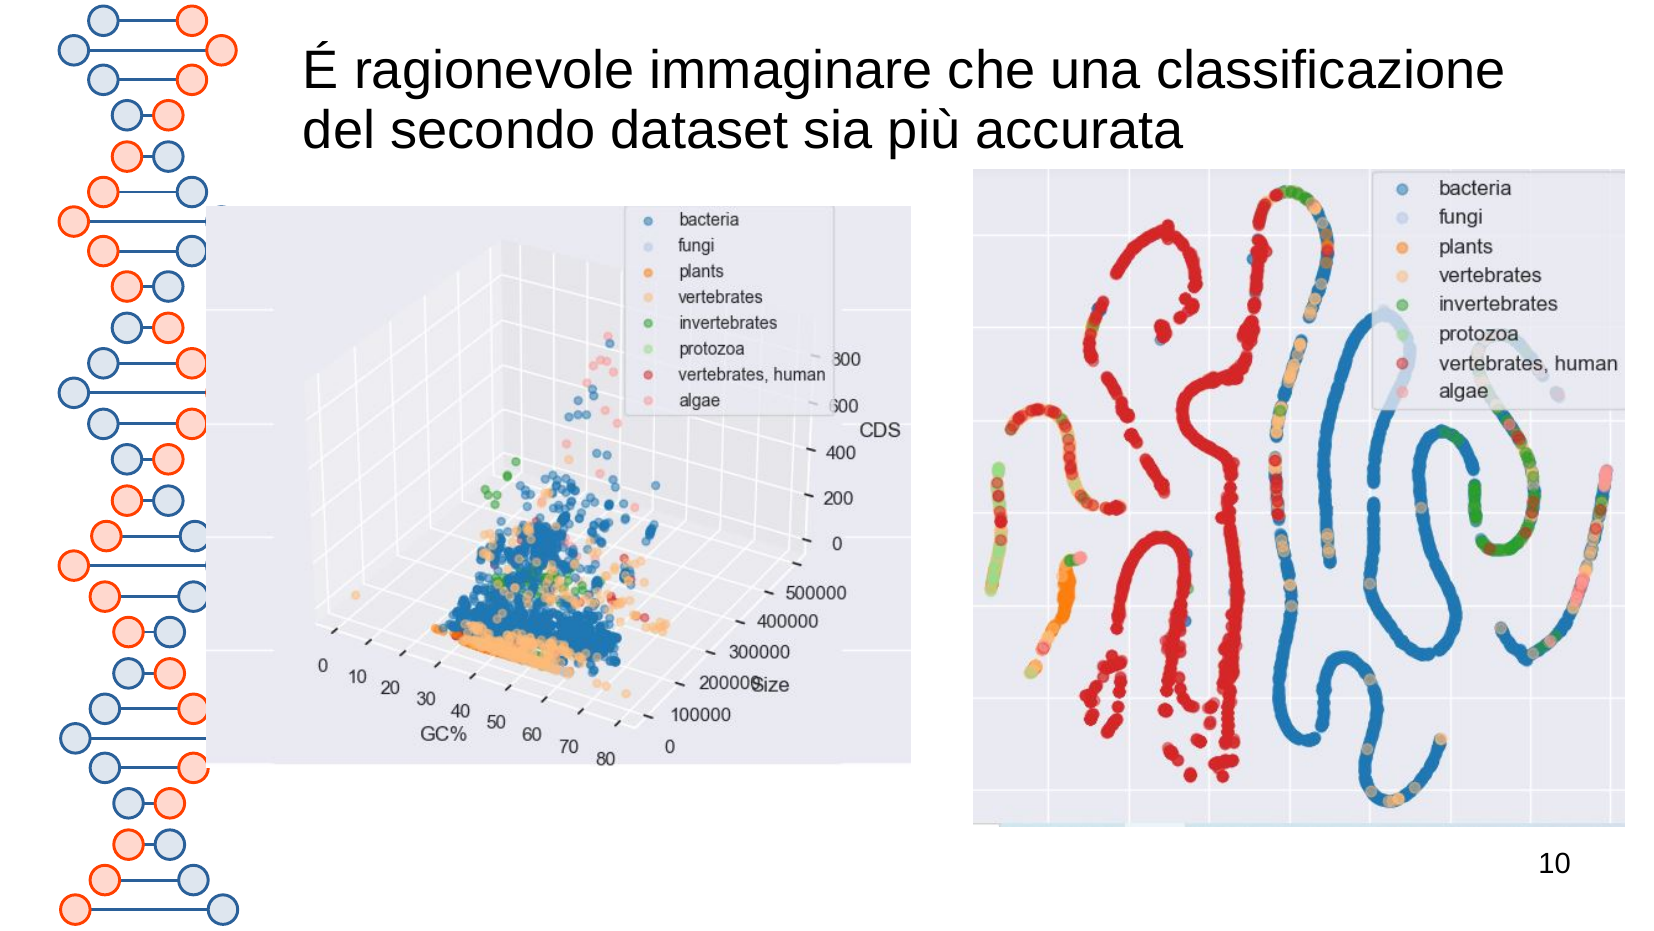

É ragionevole immaginare che una classificazione del secondo dataset sia più accurata
10